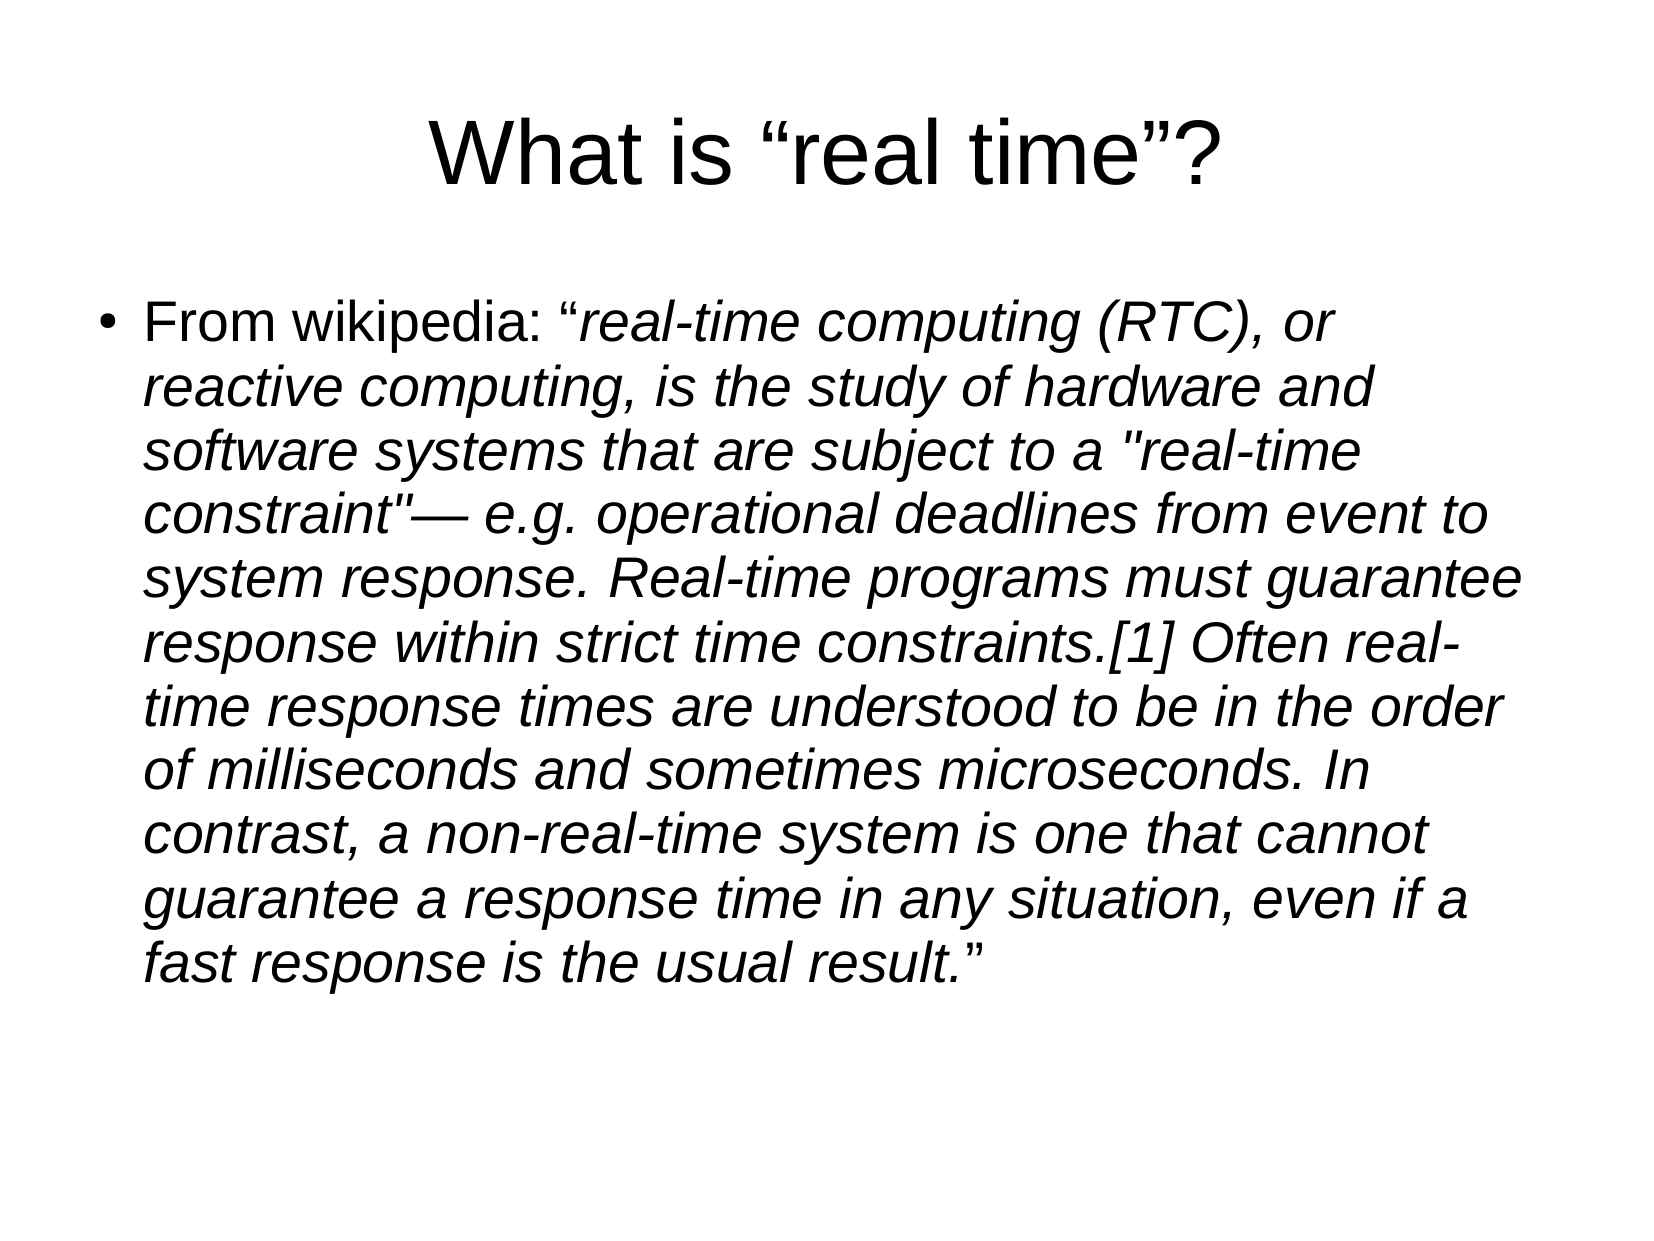

# What is “real time”?
From wikipedia: “real-time computing (RTC), or reactive computing, is the study of hardware and software systems that are subject to a "real-time constraint"— e.g. operational deadlines from event to system response. Real-time programs must guarantee response within strict time constraints.[1] Often real-time response times are understood to be in the order of milliseconds and sometimes microseconds. In contrast, a non-real-time system is one that cannot guarantee a response time in any situation, even if a fast response is the usual result.”